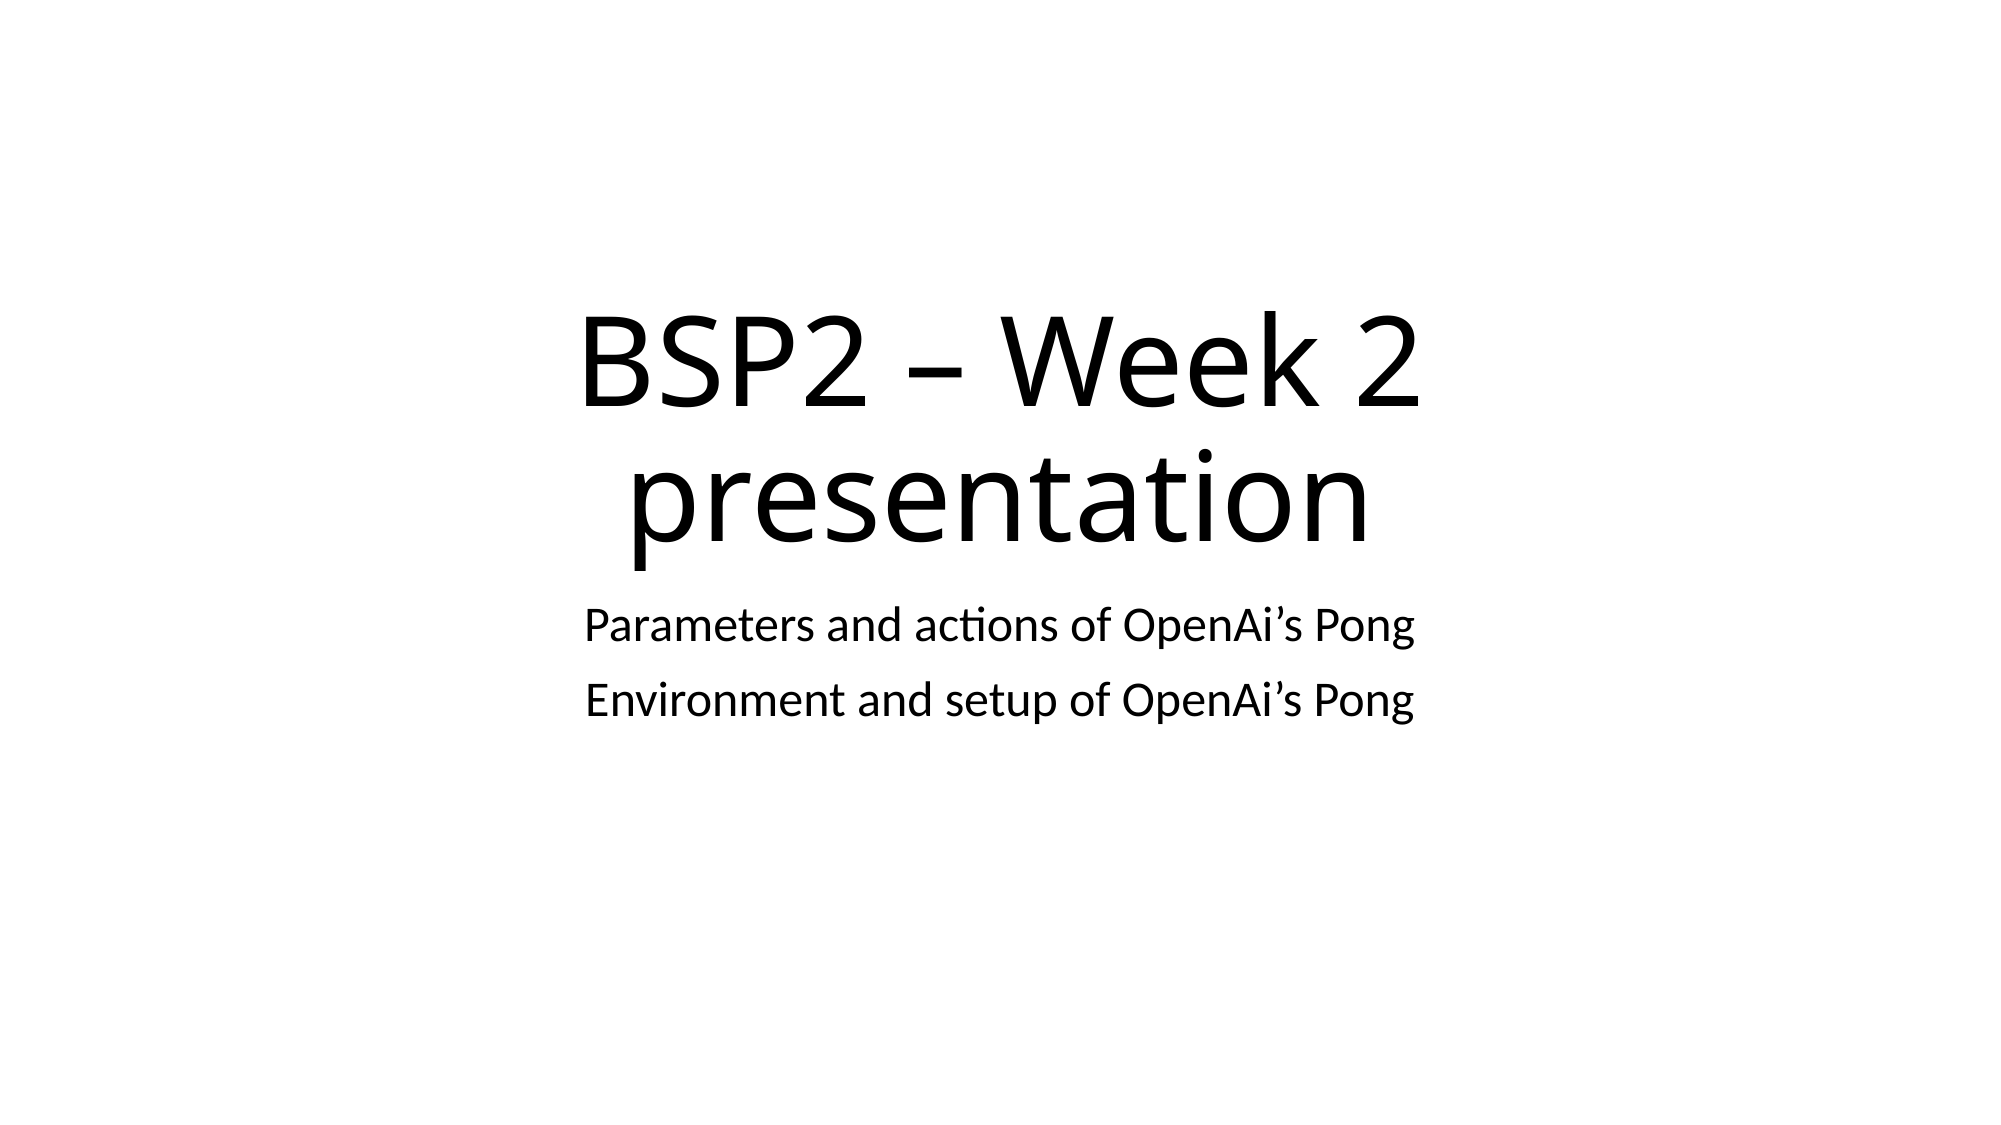

# BSP2 – Week 2 presentation
Parameters and actions of OpenAi’s Pong
Environment and setup of OpenAi’s Pong